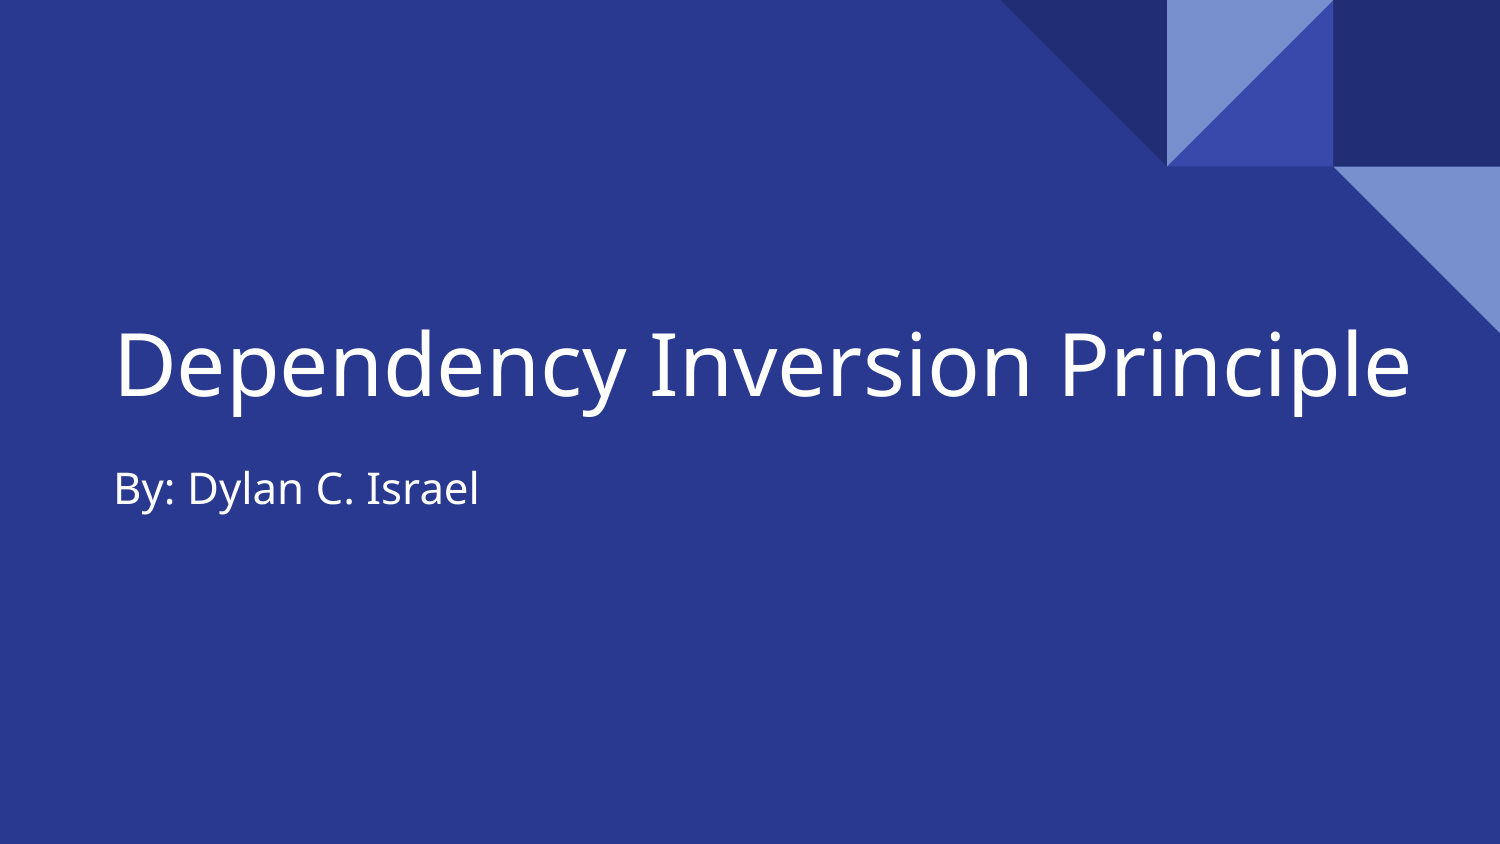

# Dependency Inversion Principle
By: Dylan C. Israel